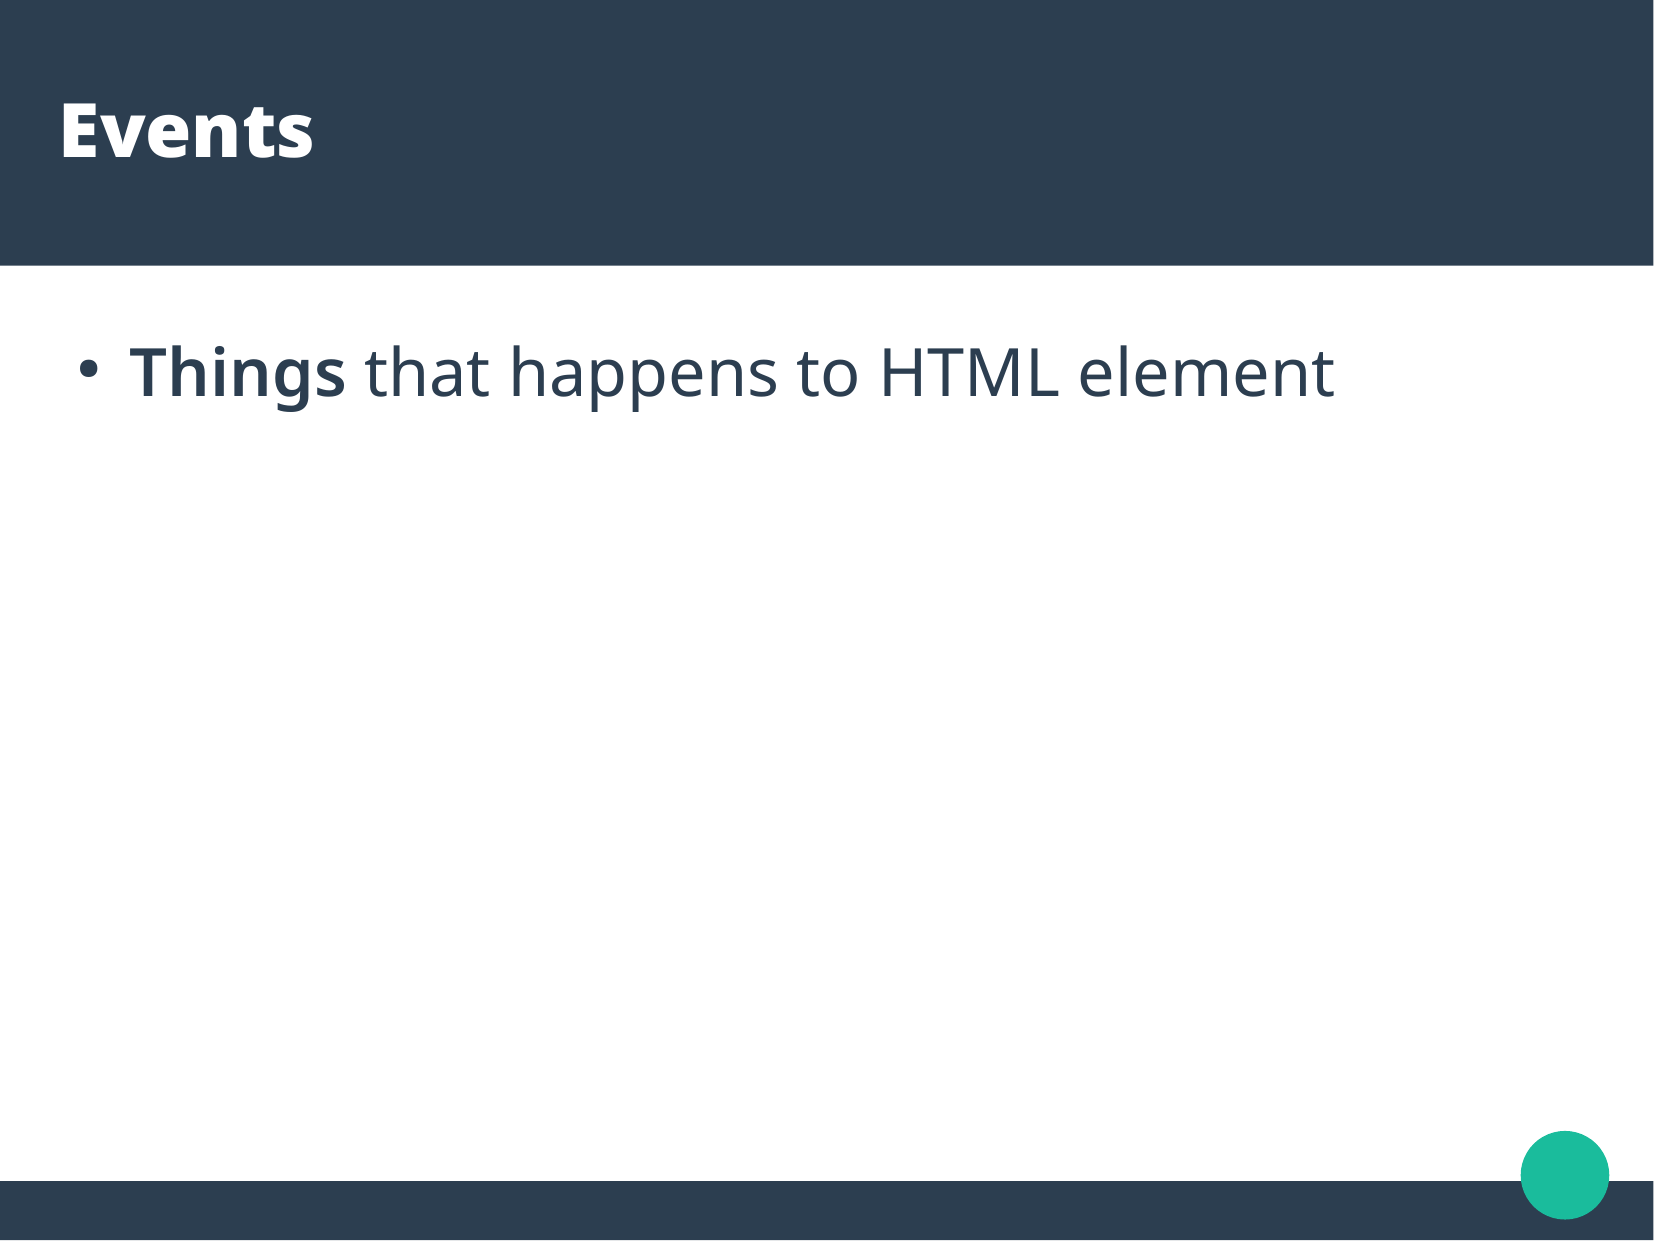

# Events
Things that happens to HTML element